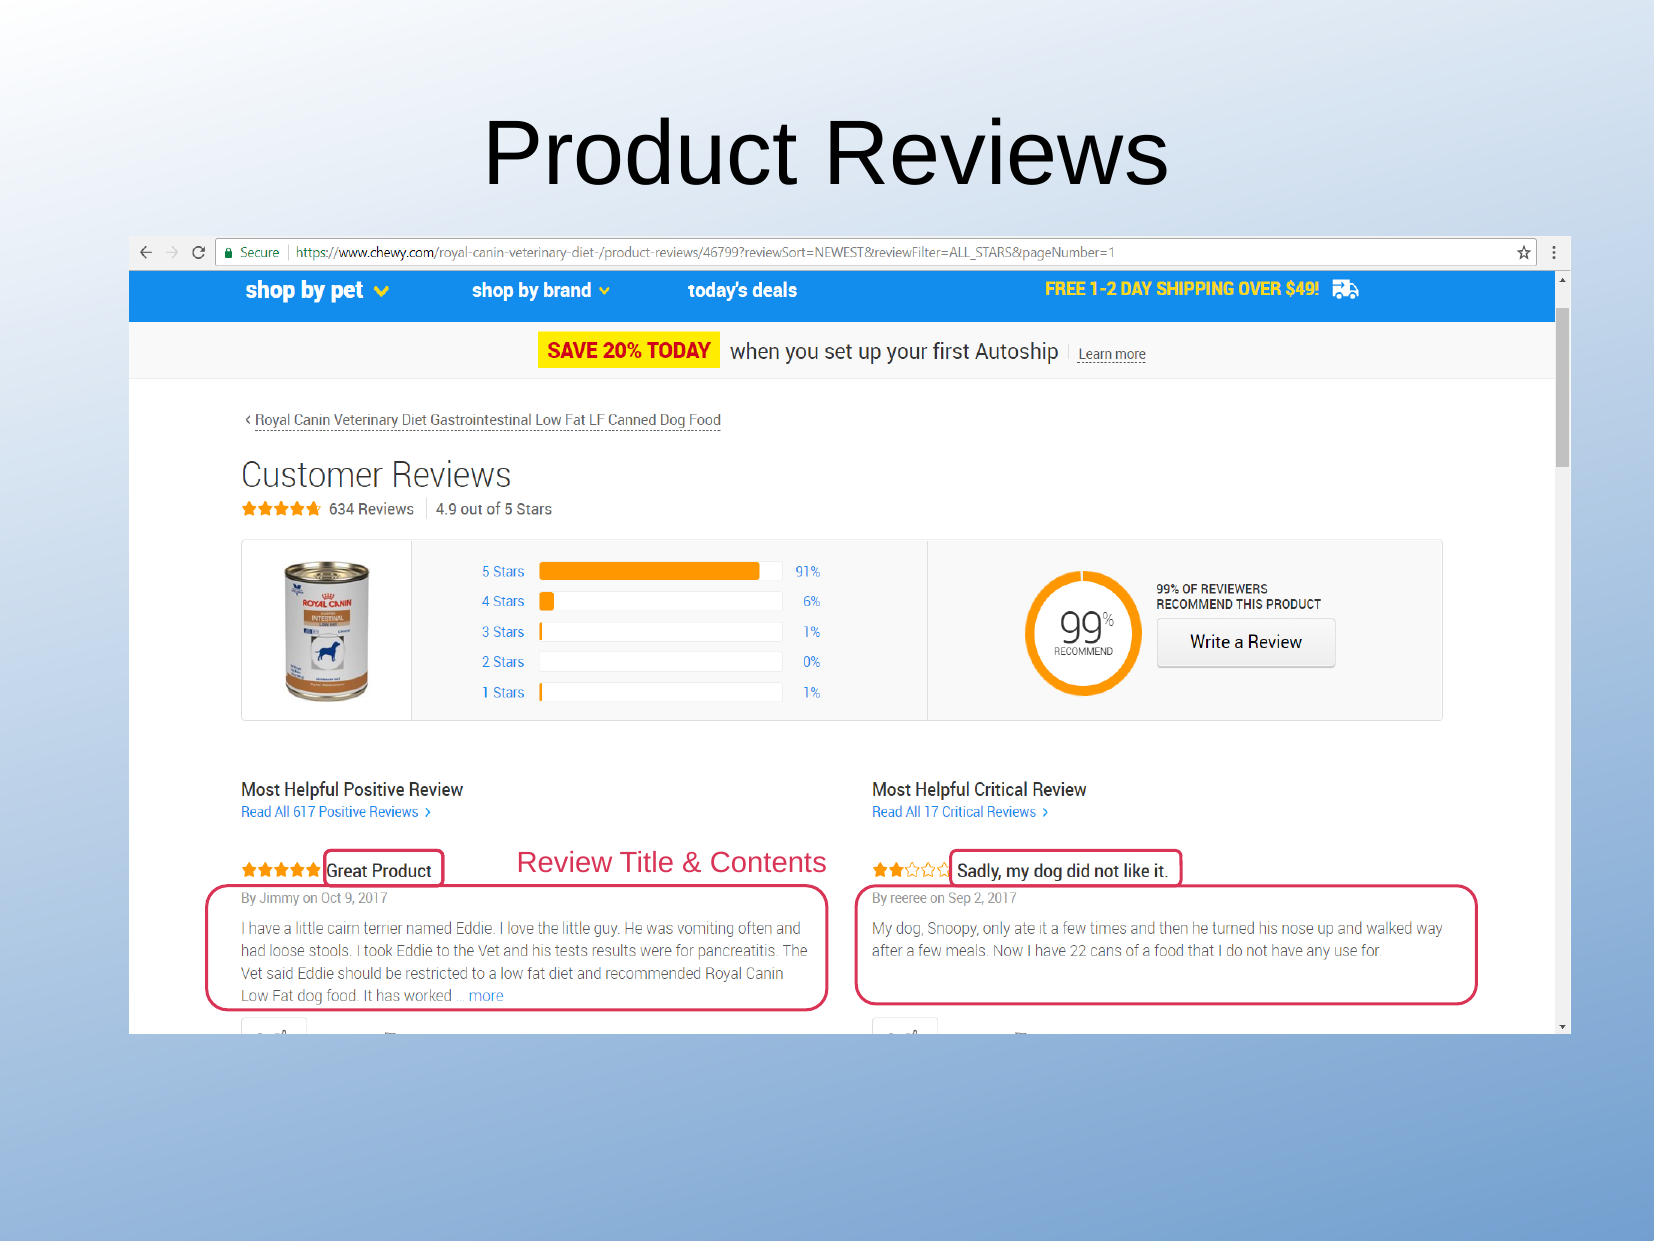

# Product Reviews
Review Title & Contents